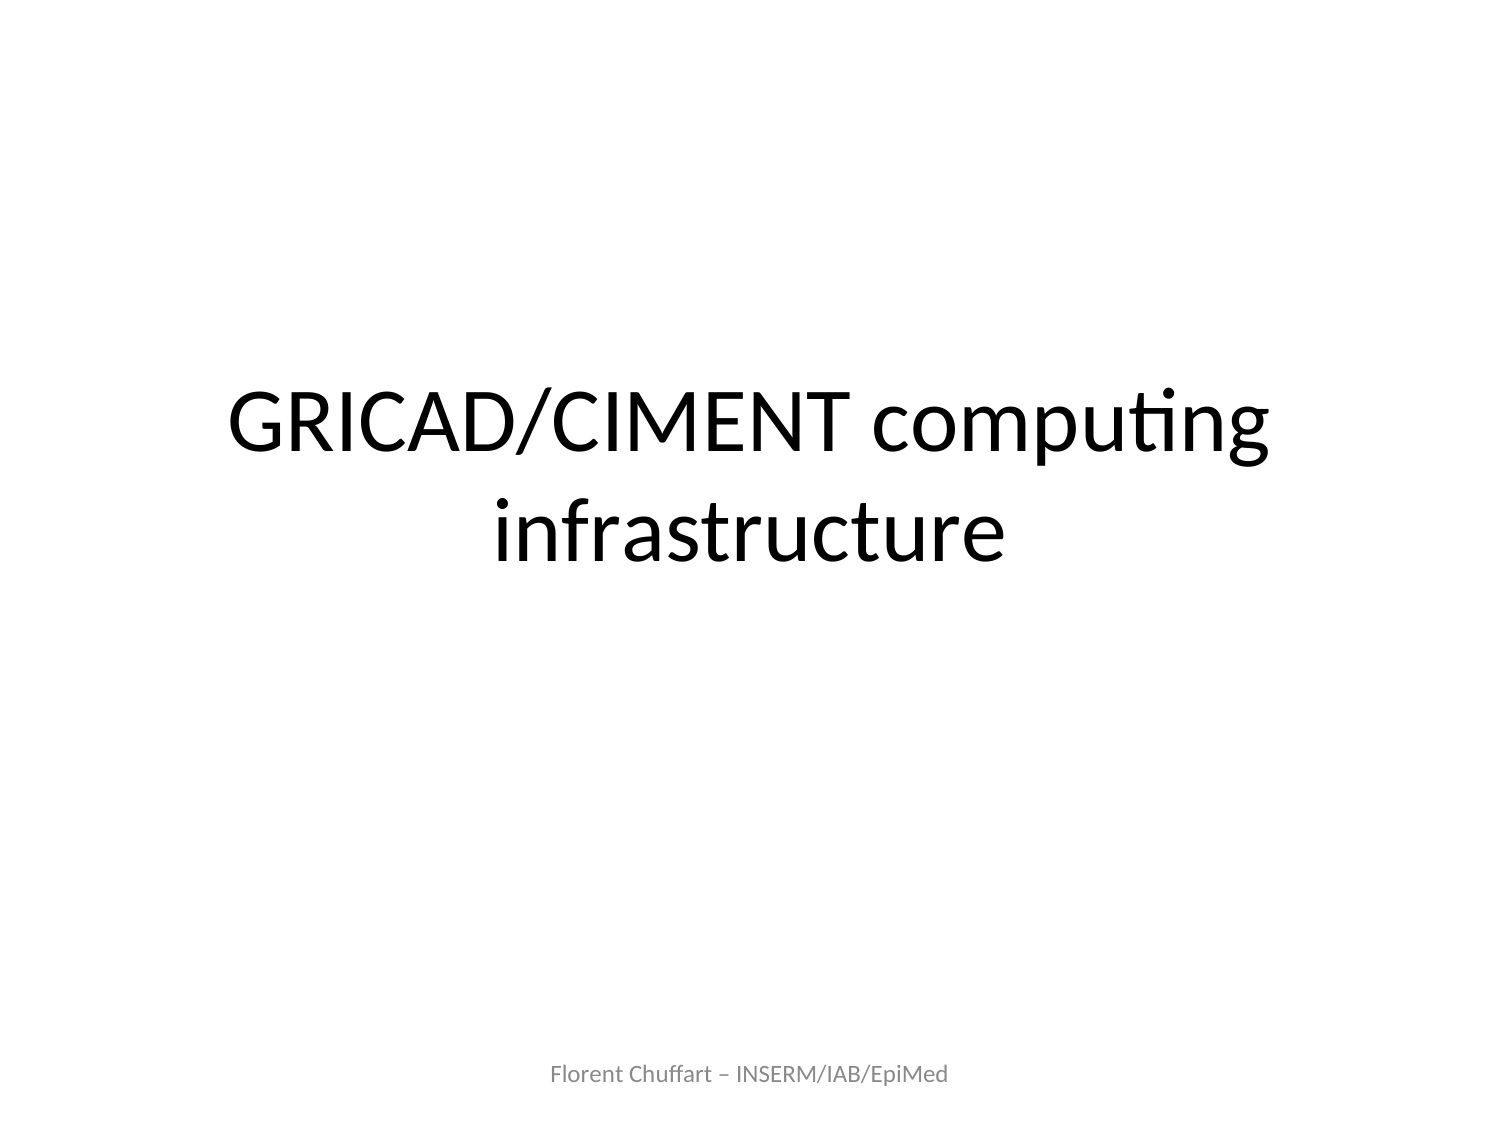

# GRICAD/CIMENT computing infrastructure
Florent Chuffart – INSERM/IAB/EpiMed